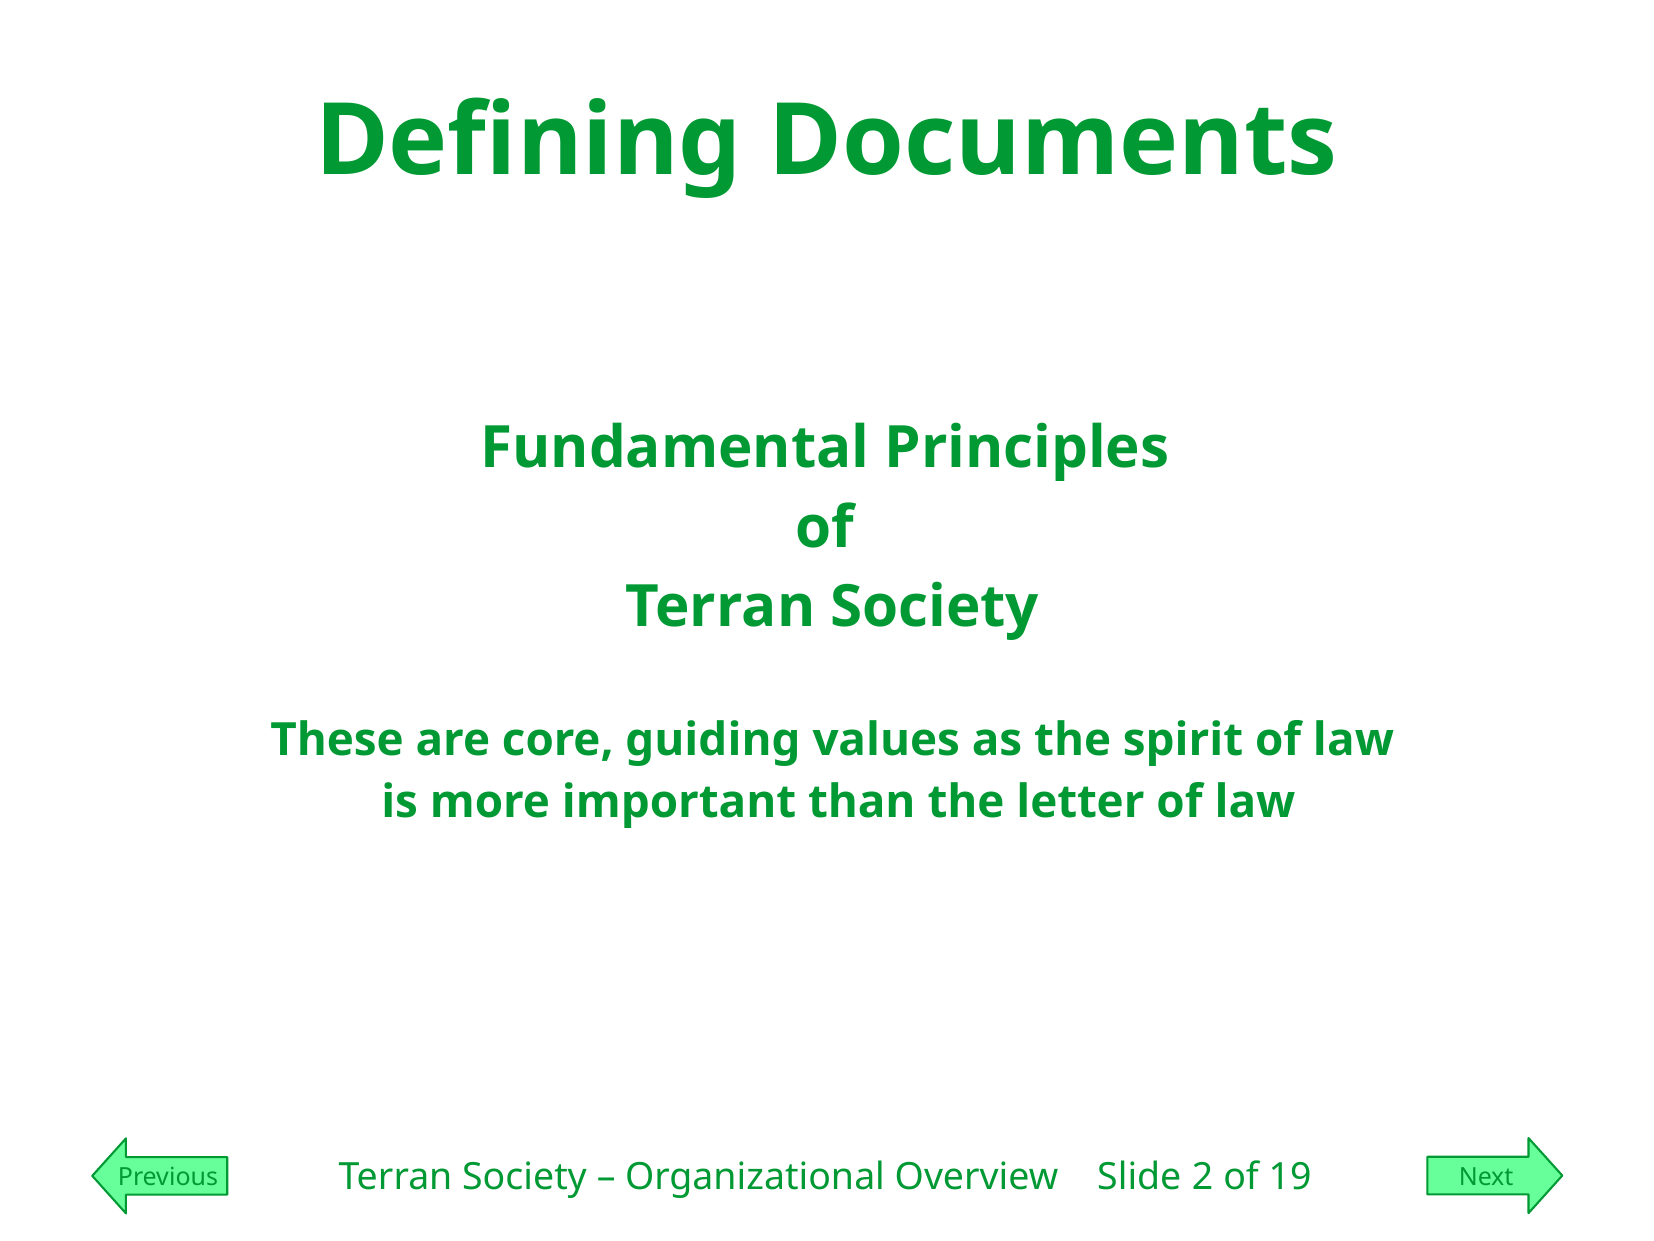

# Defining Documents
Fundamental Principles
of
Terran Society
These are core, guiding values as the spirit of law
 is more important than the letter of law
Next
Previous
Terran Society – Organizational Overview Slide of 19